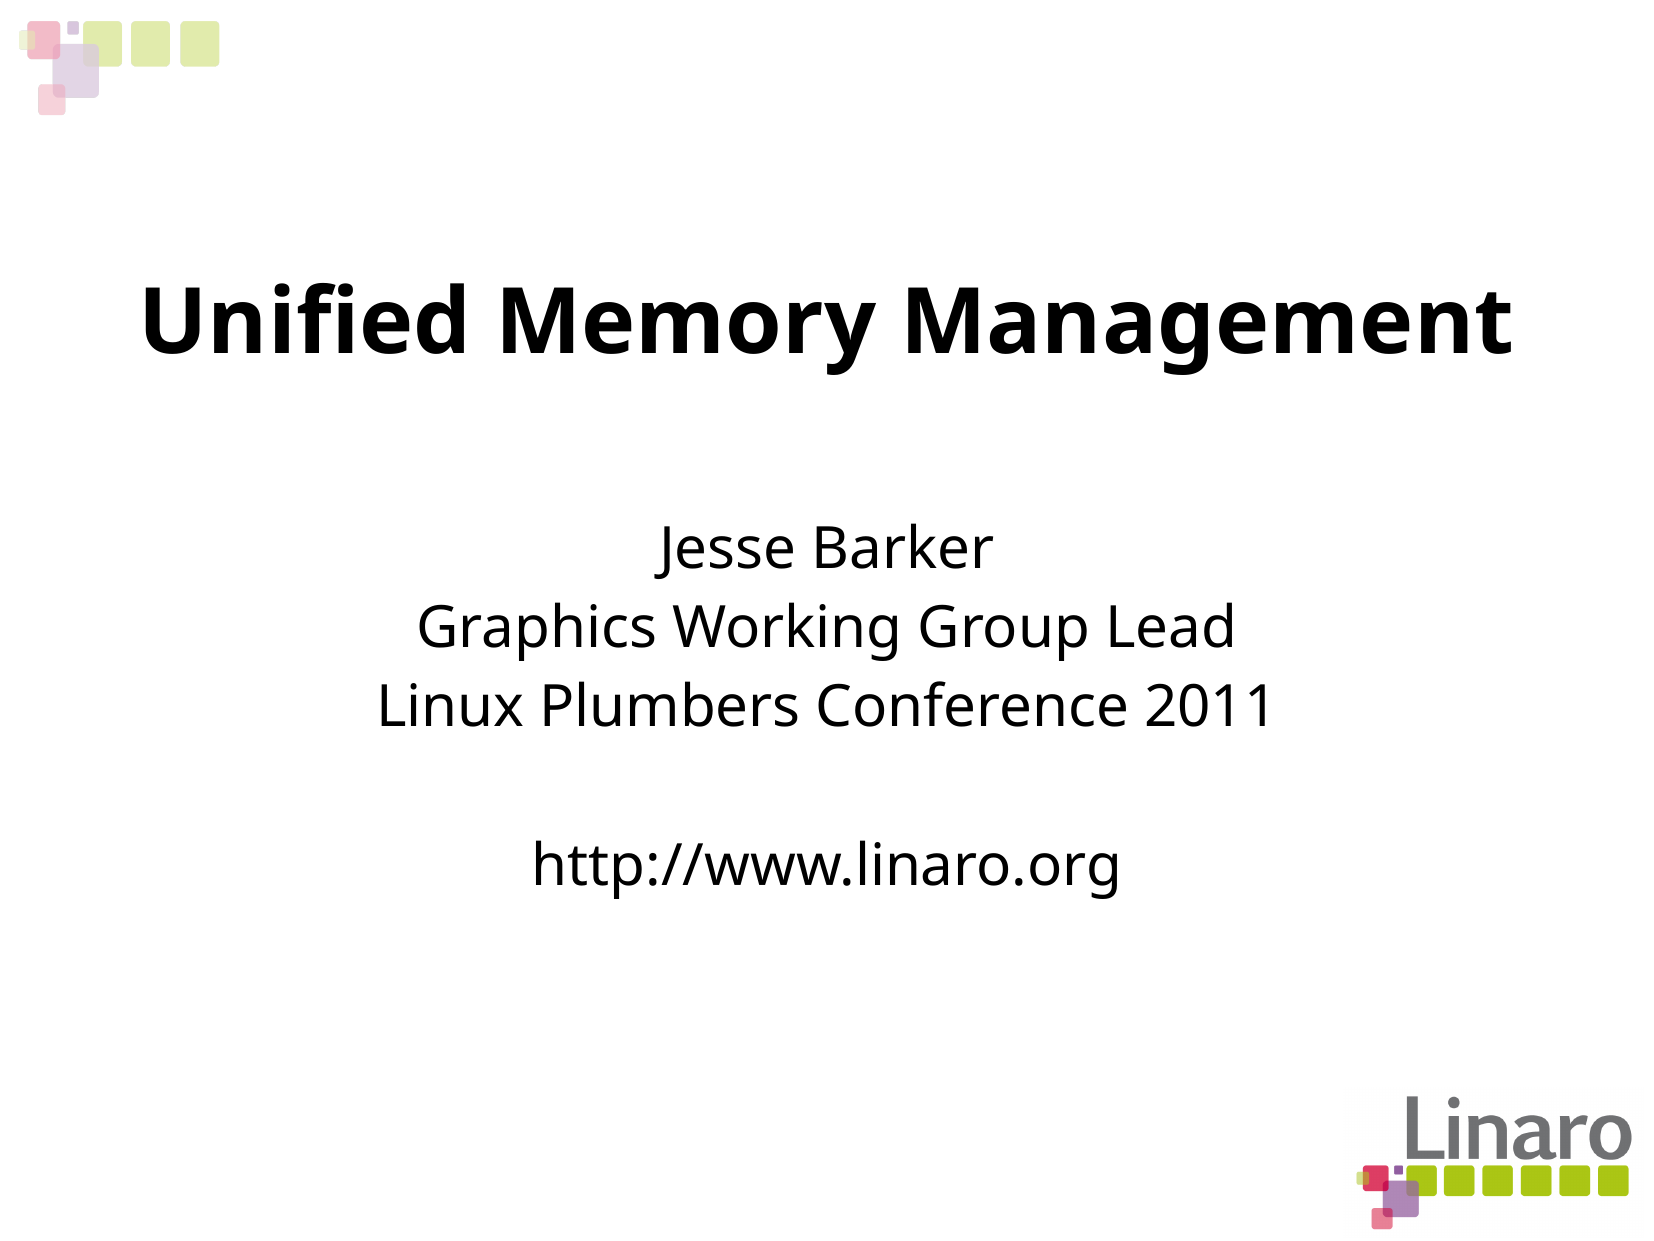

# Unified Memory Management
Jesse Barker
Graphics Working Group Lead
Linux Plumbers Conference 2011
http://www.linaro.org